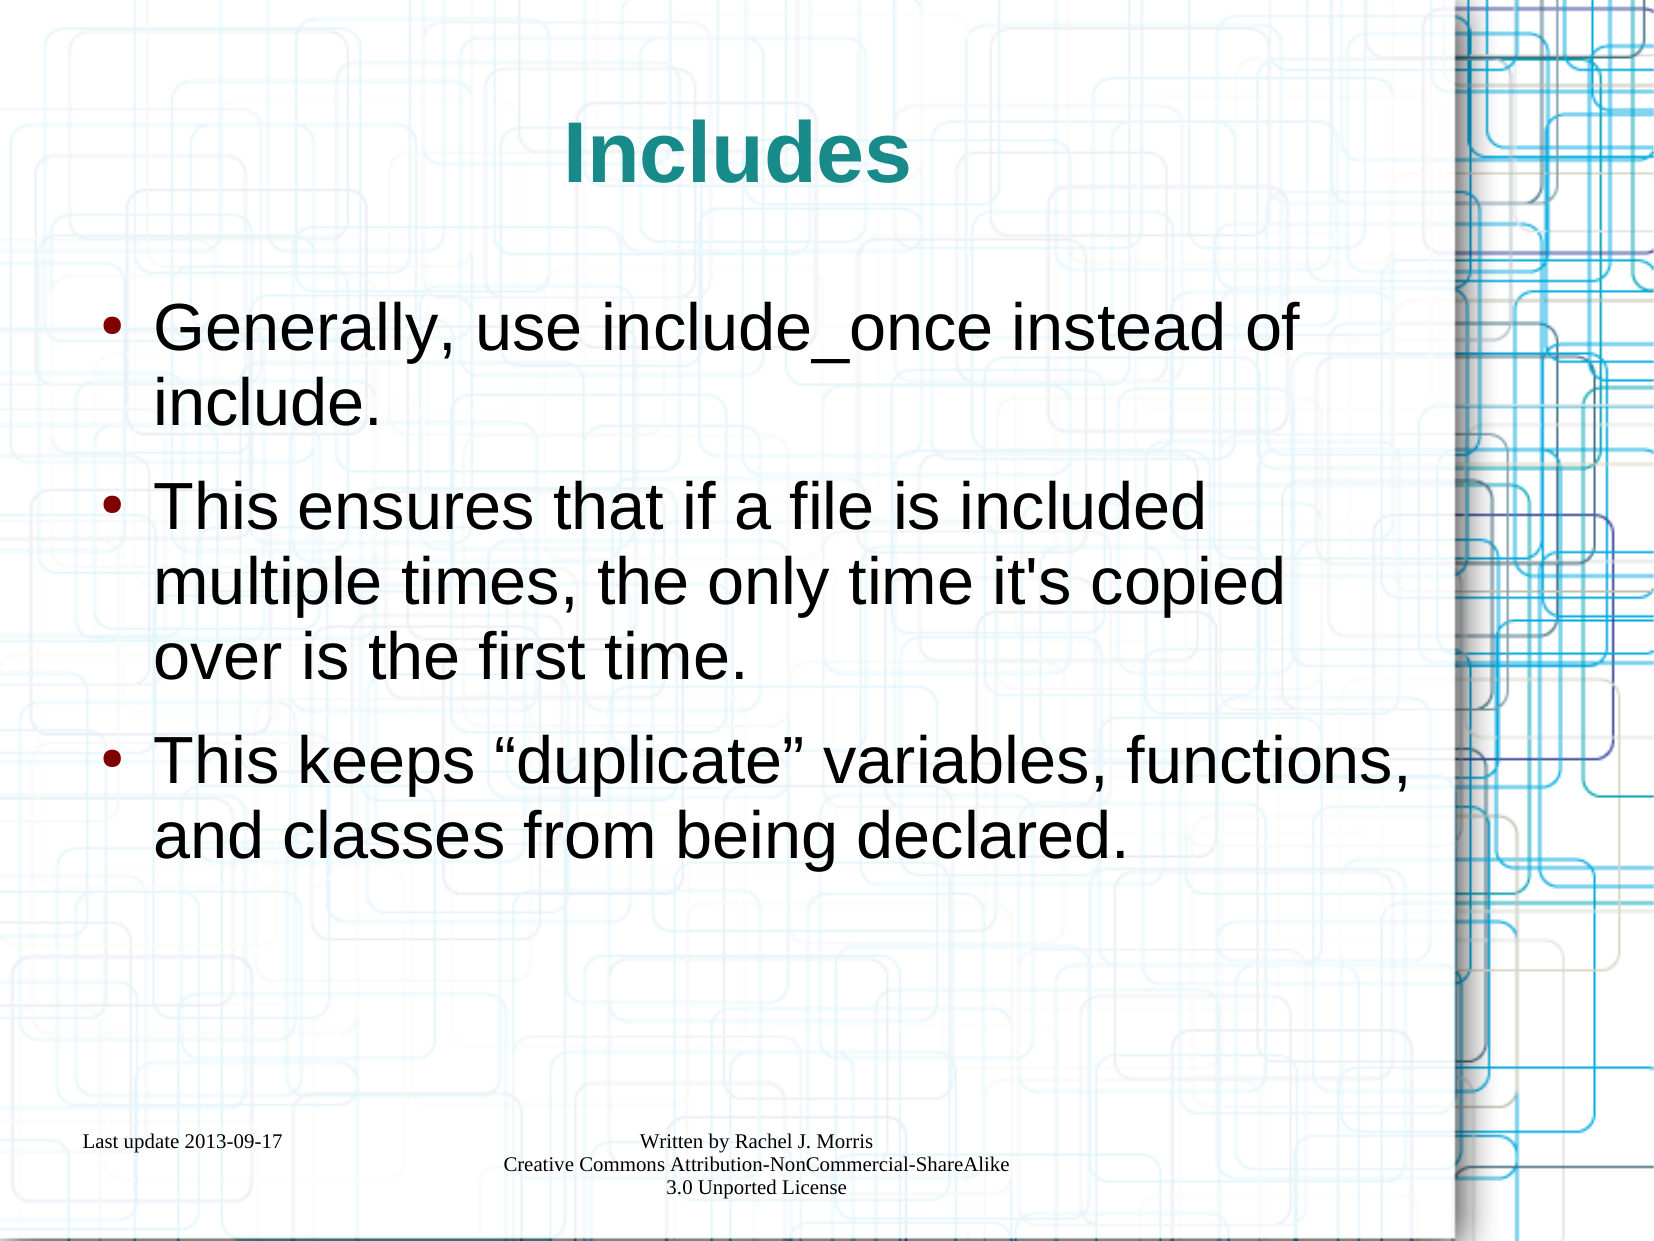

# Includes
Generally, use include_once instead of include.
This ensures that if a file is included multiple times, the only time it's copied over is the first time.
This keeps “duplicate” variables, functions, and classes from being declared.